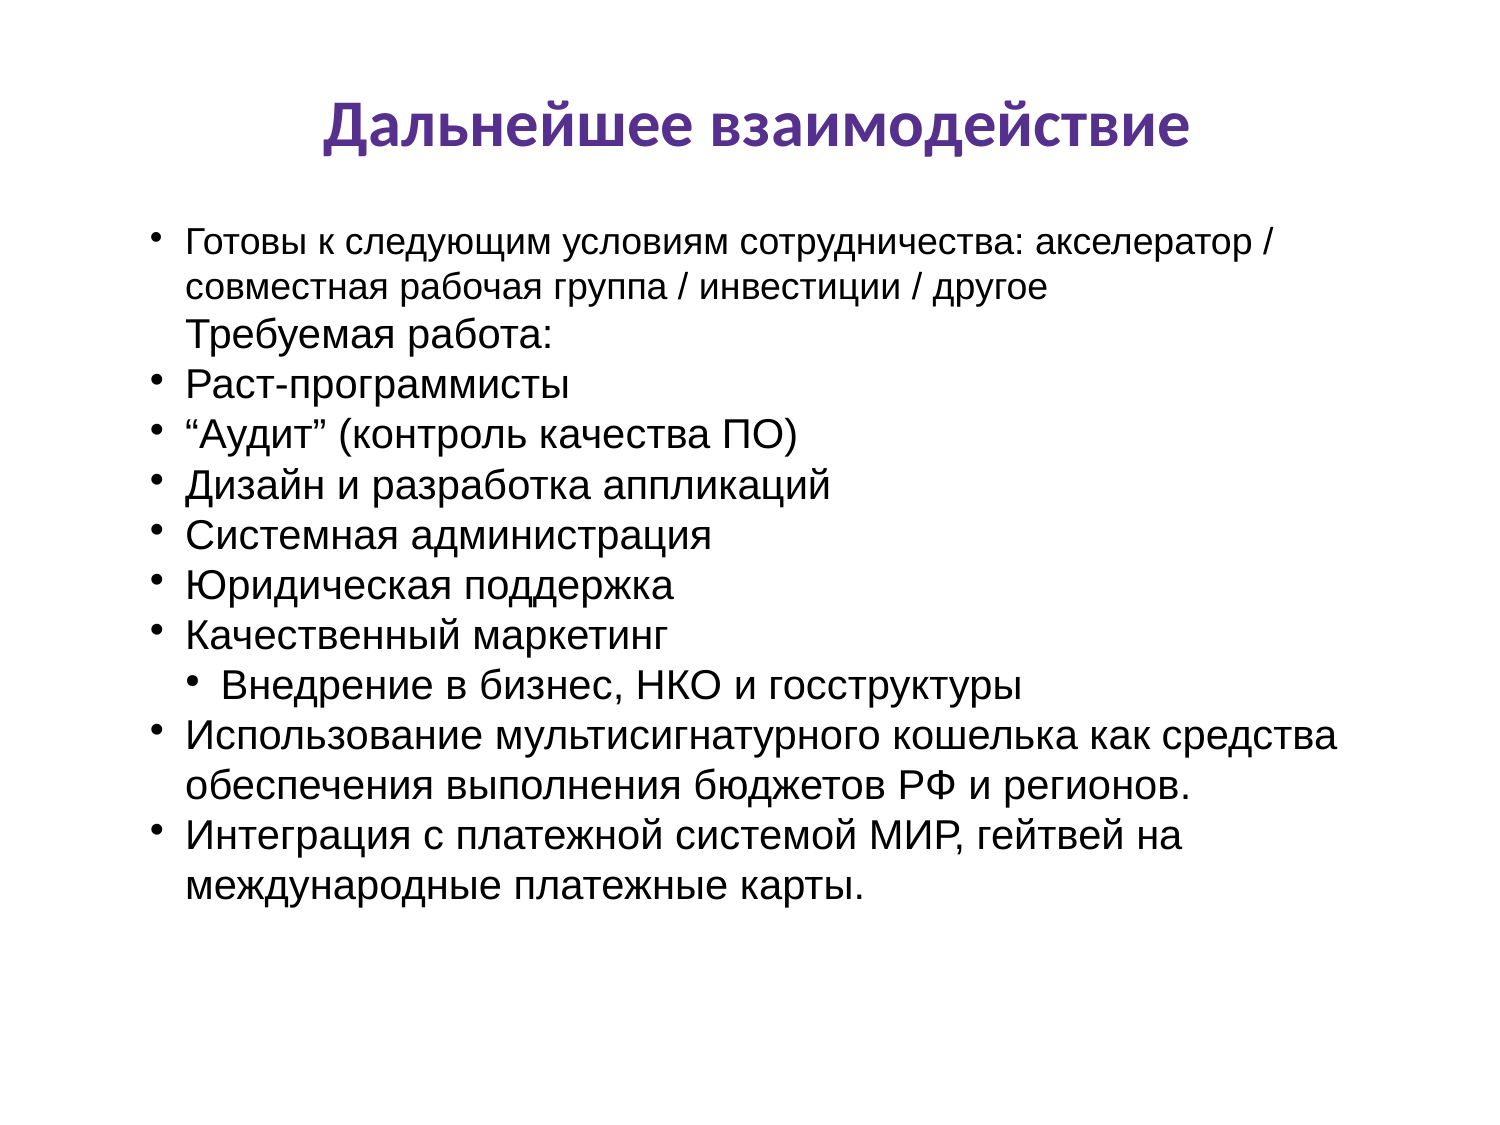

Дальнейшее взаимодействие
Готовы к следующим условиям сотрудничества: акселератор / совместная рабочая группа / инвестиции / другое
Требуемая работа:
Раст-программисты
“Аудит” (контроль качества ПО)
Дизайн и разработка аппликаций
Системная администрация
Юридическая поддержка
Качественный маркетинг
Внедрение в бизнес, НКО и госструктуры
Использование мультисигнатурного кошелька как средства обеспечения выполнения бюджетов РФ и регионов.
Интеграция с платежной системой МИР, гейтвей на международные платежные карты.